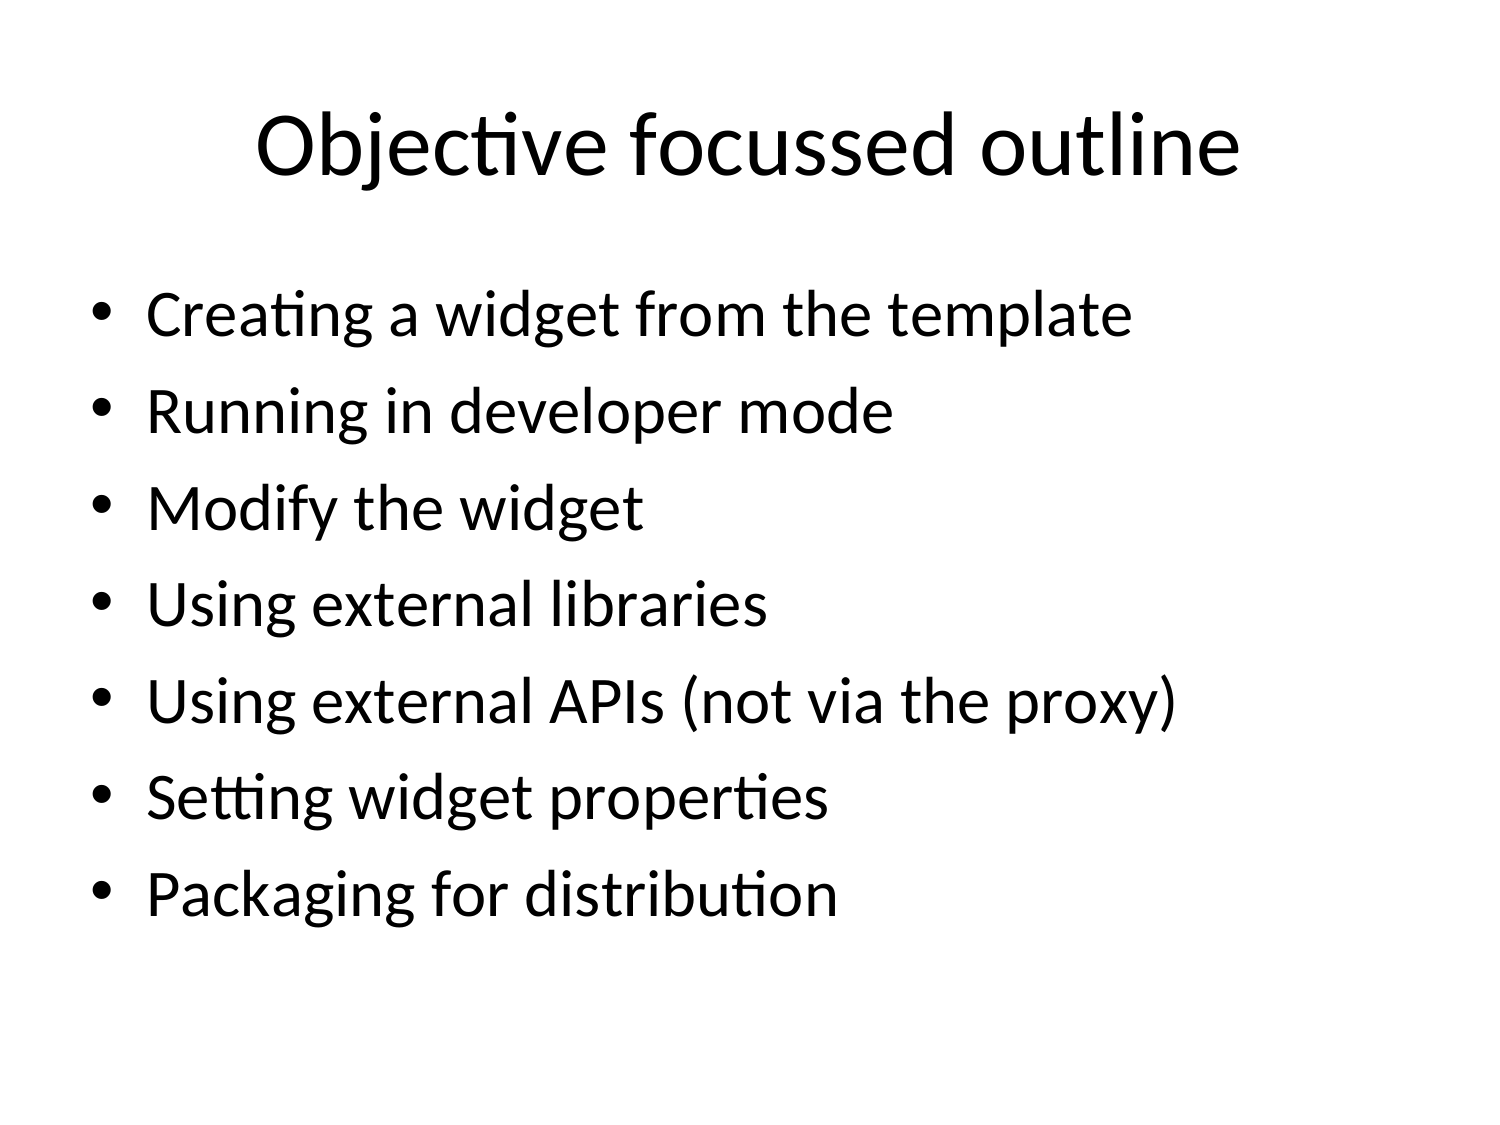

# Objective focussed outline
Creating a widget from the template
Running in developer mode
Modify the widget
Using external libraries
Using external APIs (not via the proxy)
Setting widget properties
Packaging for distribution